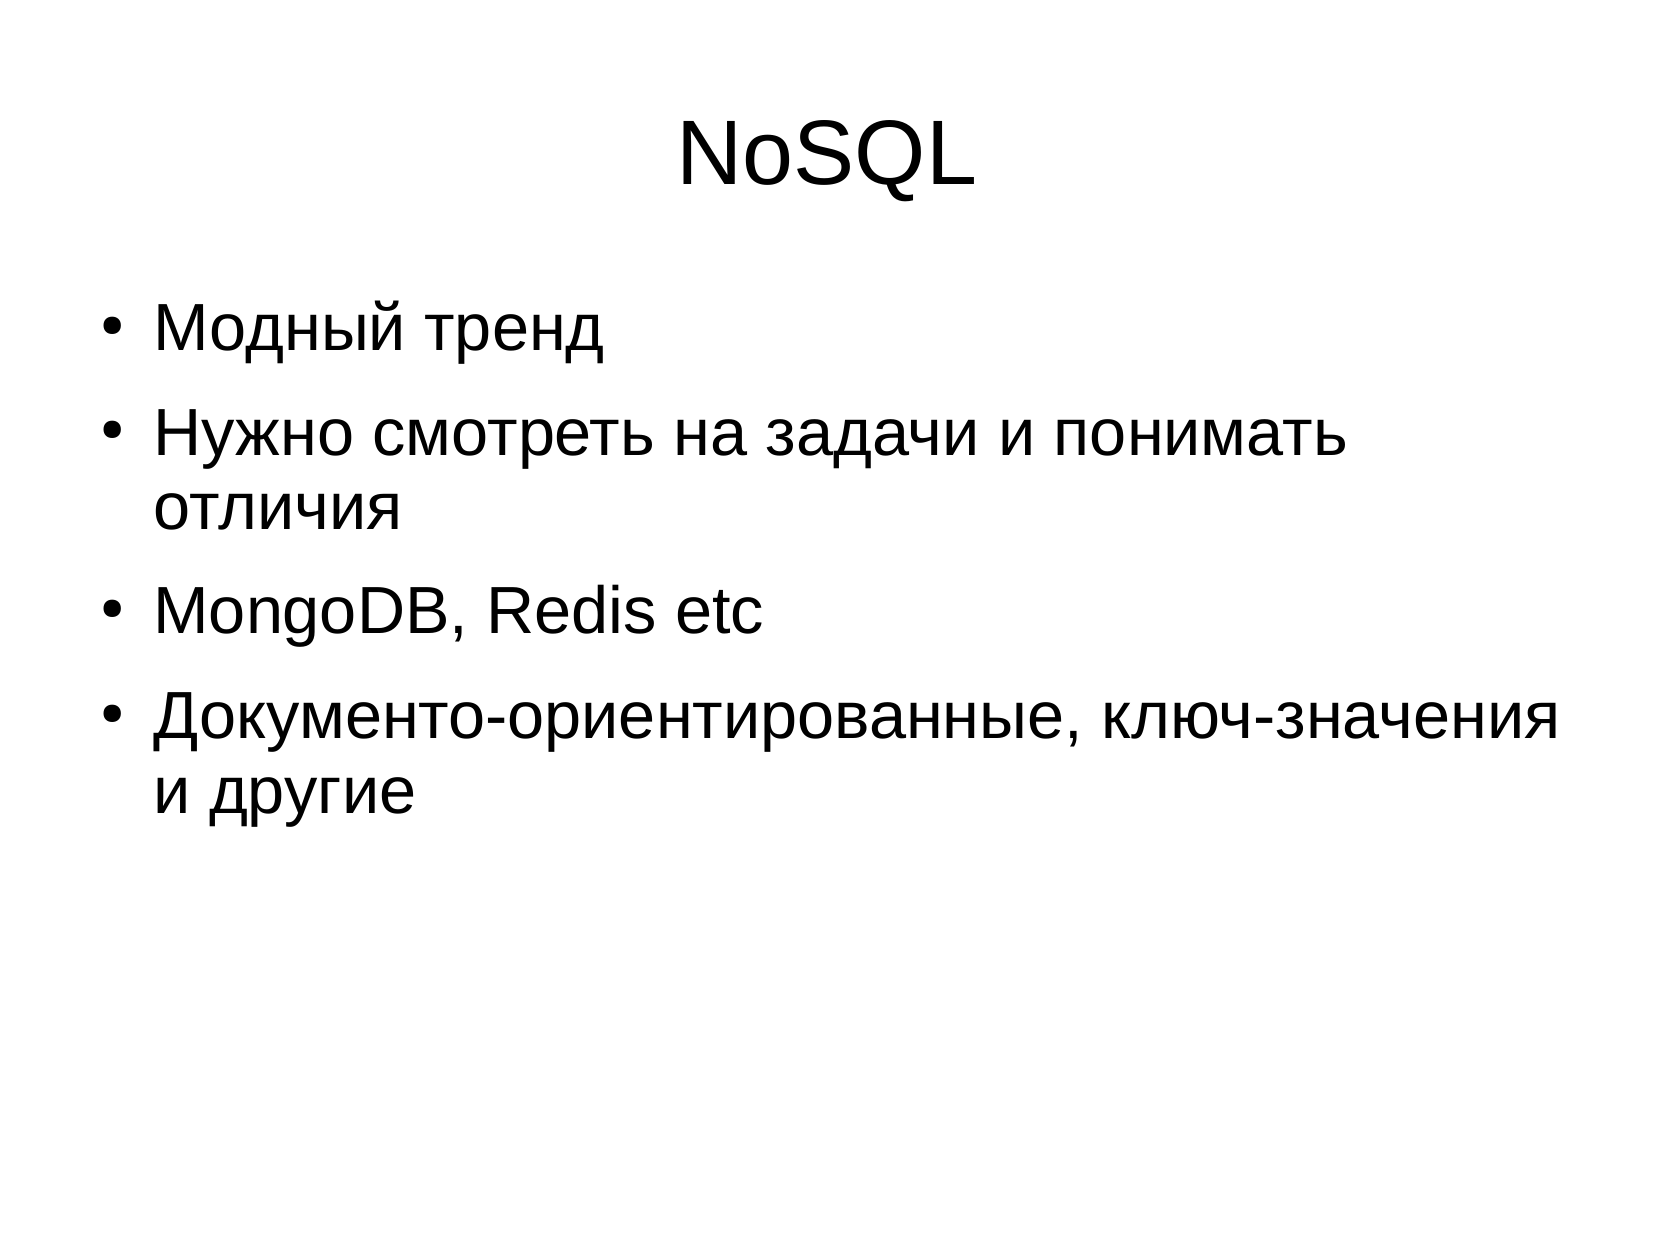

# NoSQL
Модный тренд
Нужно смотреть на задачи и понимать отличия
MongoDB, Redis etc
Документо-ориентированные, ключ-значения и другие